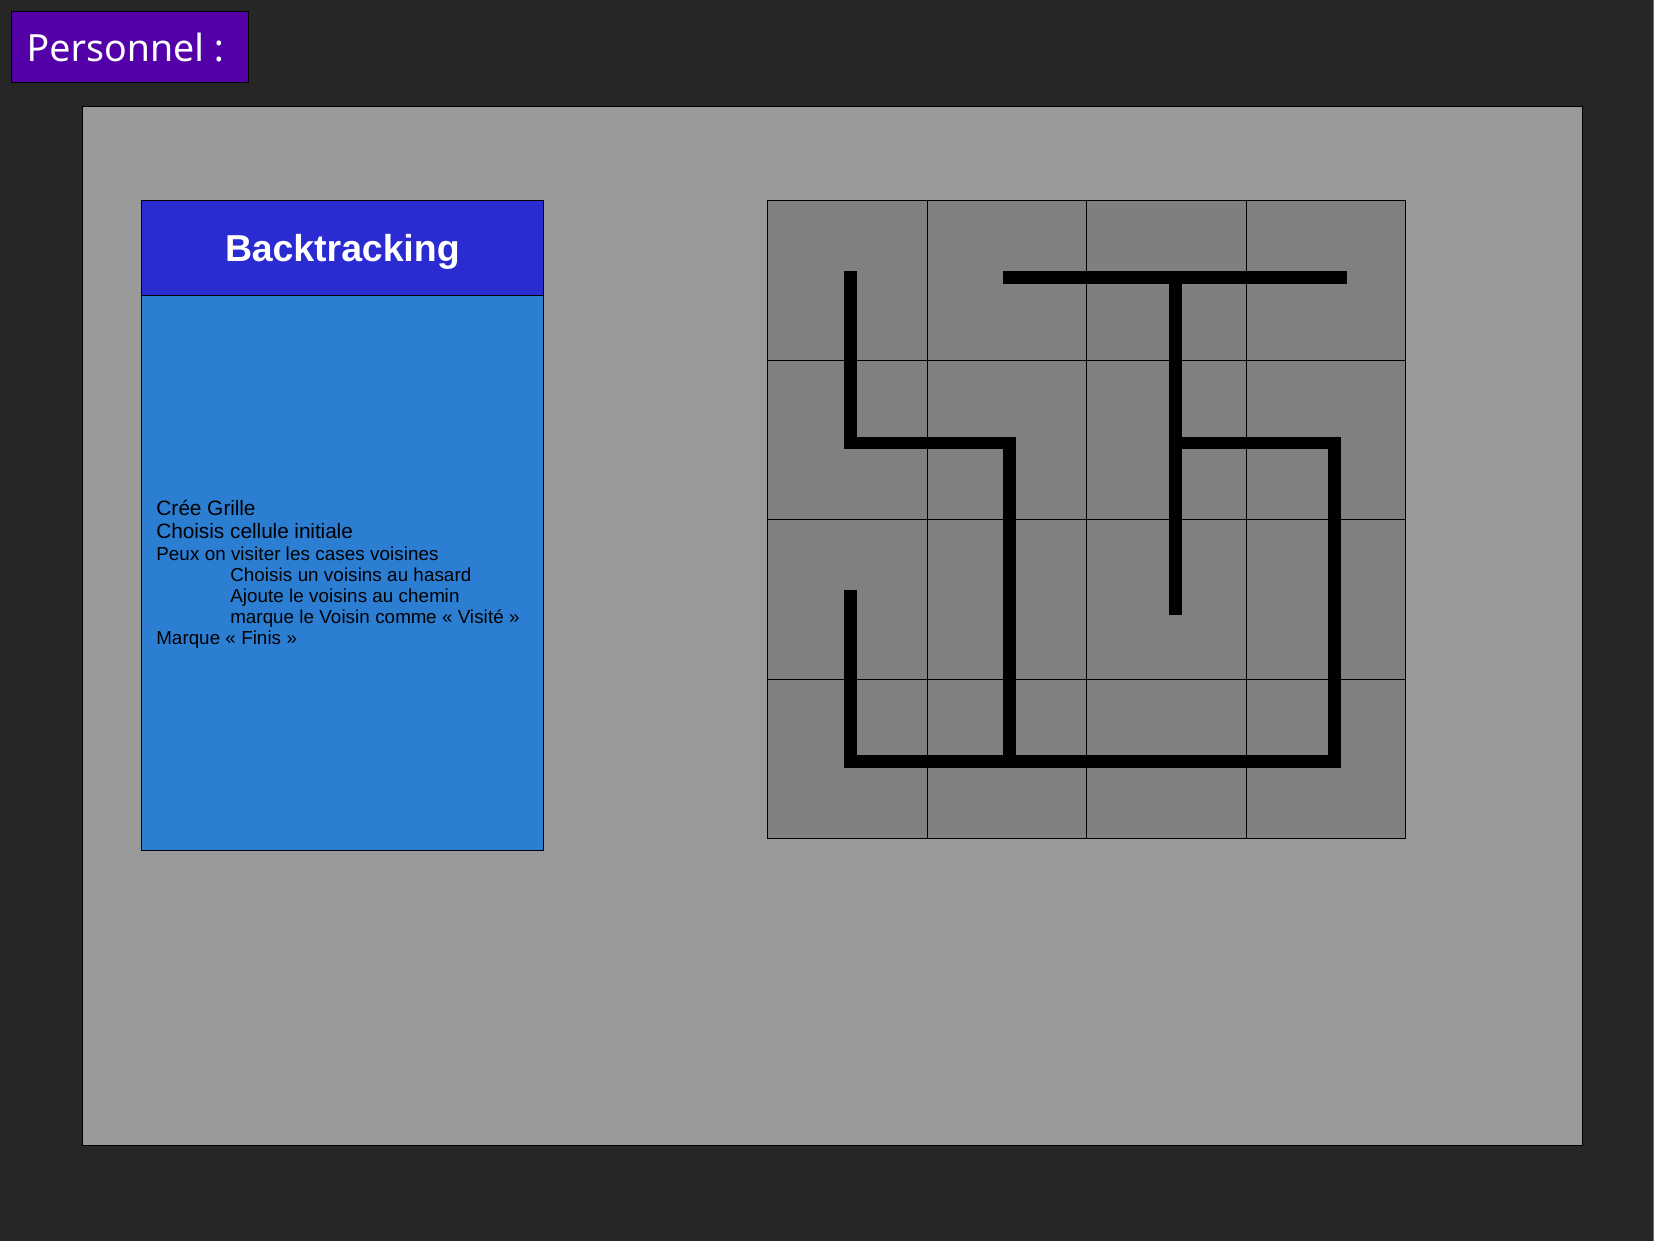

Personnel :
Backtracking
Crée Grille
Choisis cellule initiale
Peux on visiter les cases voisines
	Choisis un voisins au hasard
	Ajoute le voisins au chemin
	marque le Voisin comme « Visité »
Marque « Finis »